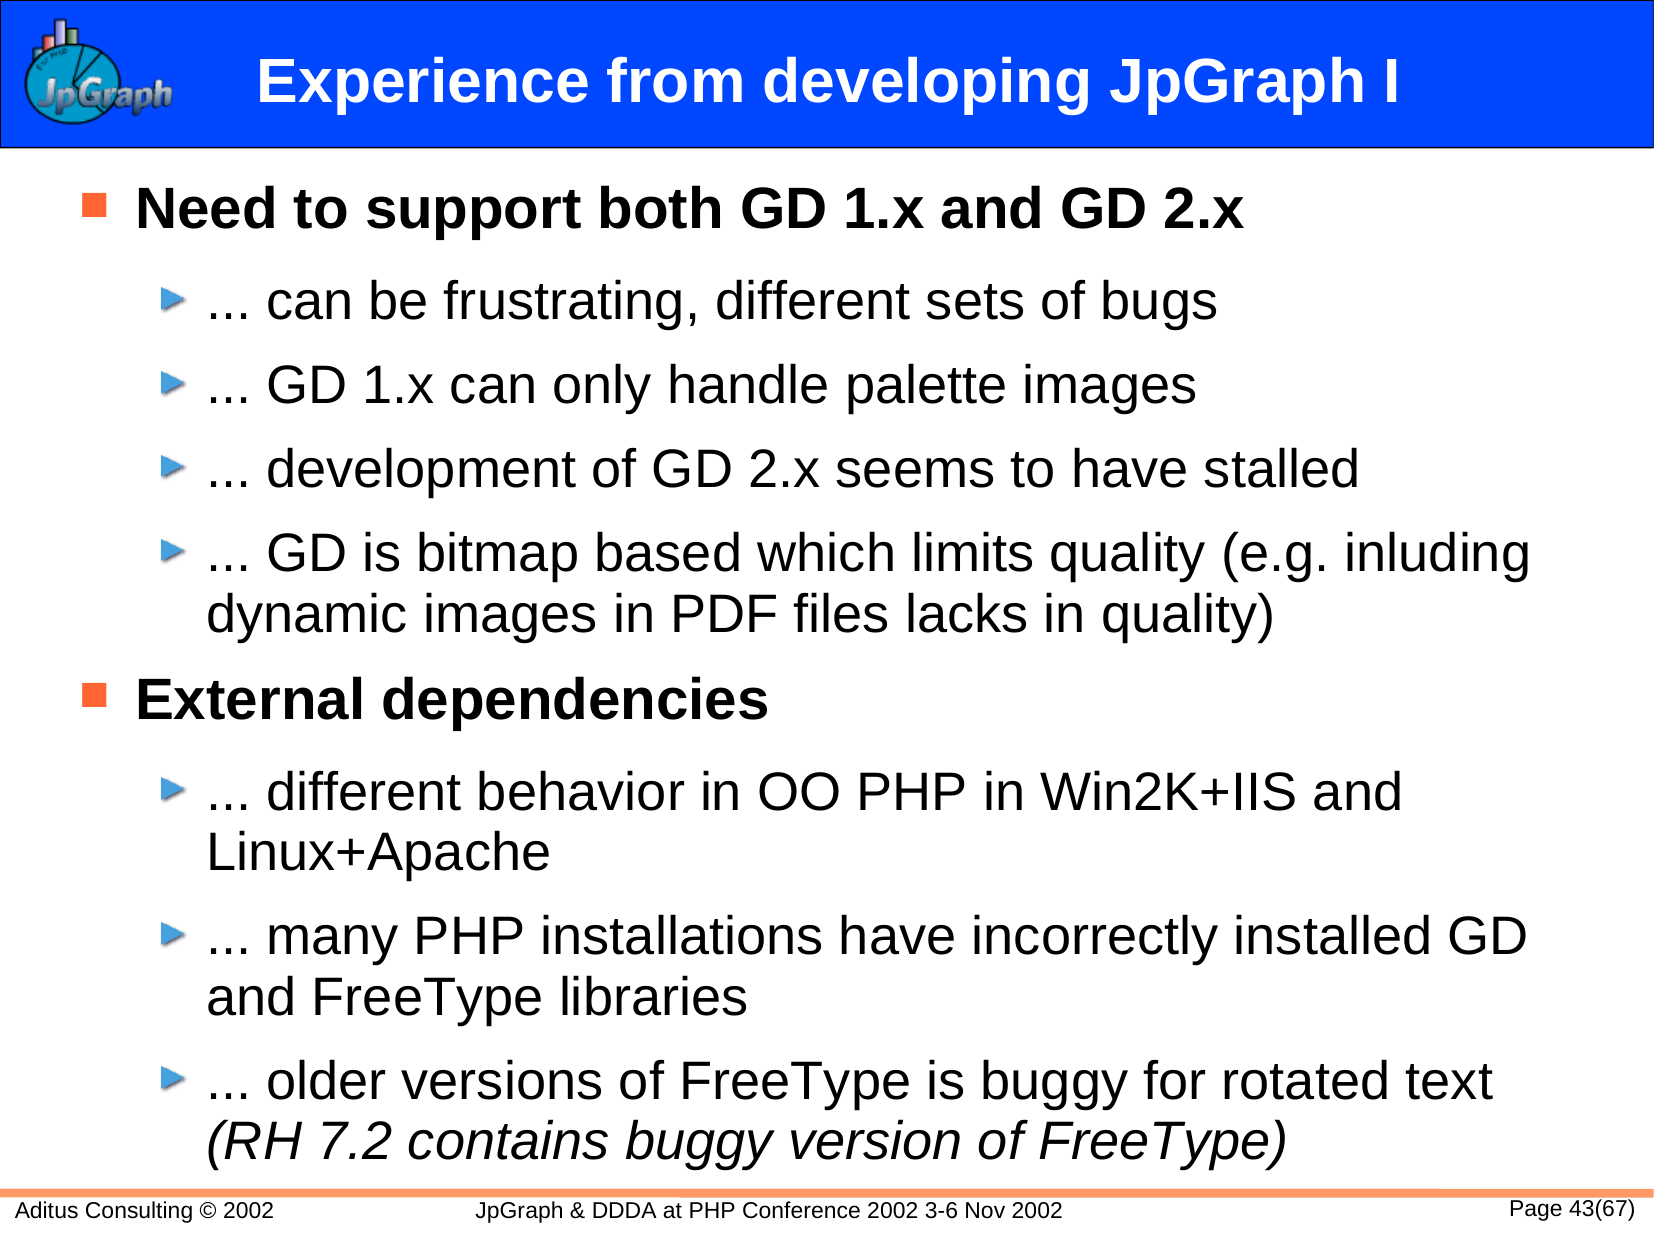

# Experience from developing JpGraph I
Need to support both GD 1.x and GD 2.x
... can be frustrating, different sets of bugs
... GD 1.x can only handle palette images
... development of GD 2.x seems to have stalled
... GD is bitmap based which limits quality (e.g. inluding dynamic images in PDF files lacks in quality)
External dependencies
... different behavior in OO PHP in Win2K+IIS and Linux+Apache
... many PHP installations have incorrectly installed GD and FreeType libraries
... older versions of FreeType is buggy for rotated text (RH 7.2 contains buggy version of FreeType)